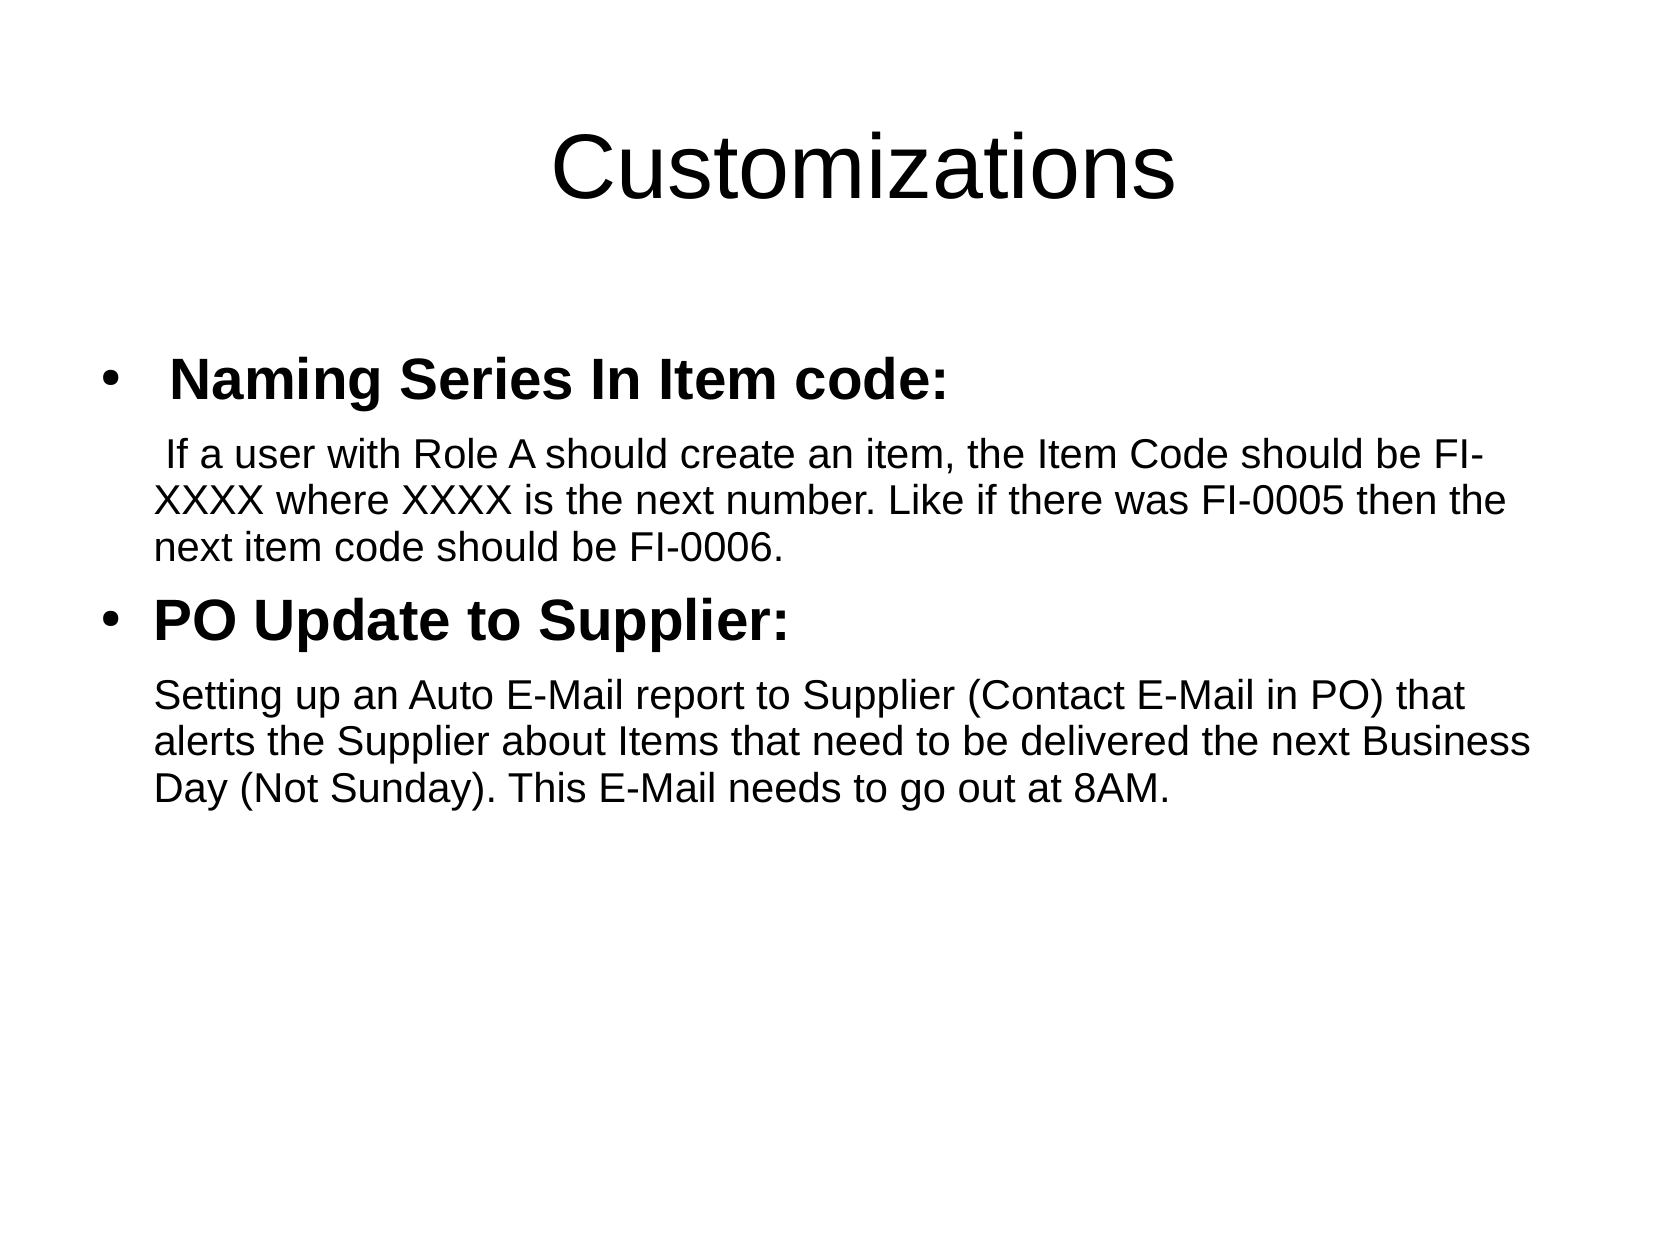

# Customizations
 Naming Series In Item code:
 If a user with Role A should create an item, the Item Code should be FI-XXXX where XXXX is the next number. Like if there was FI-0005 then the next item code should be FI-0006.
PO Update to Supplier:
Setting up an Auto E-Mail report to Supplier (Contact E-Mail in PO) that alerts the Supplier about Items that need to be delivered the next Business Day (Not Sunday). This E-Mail needs to go out at 8AM.